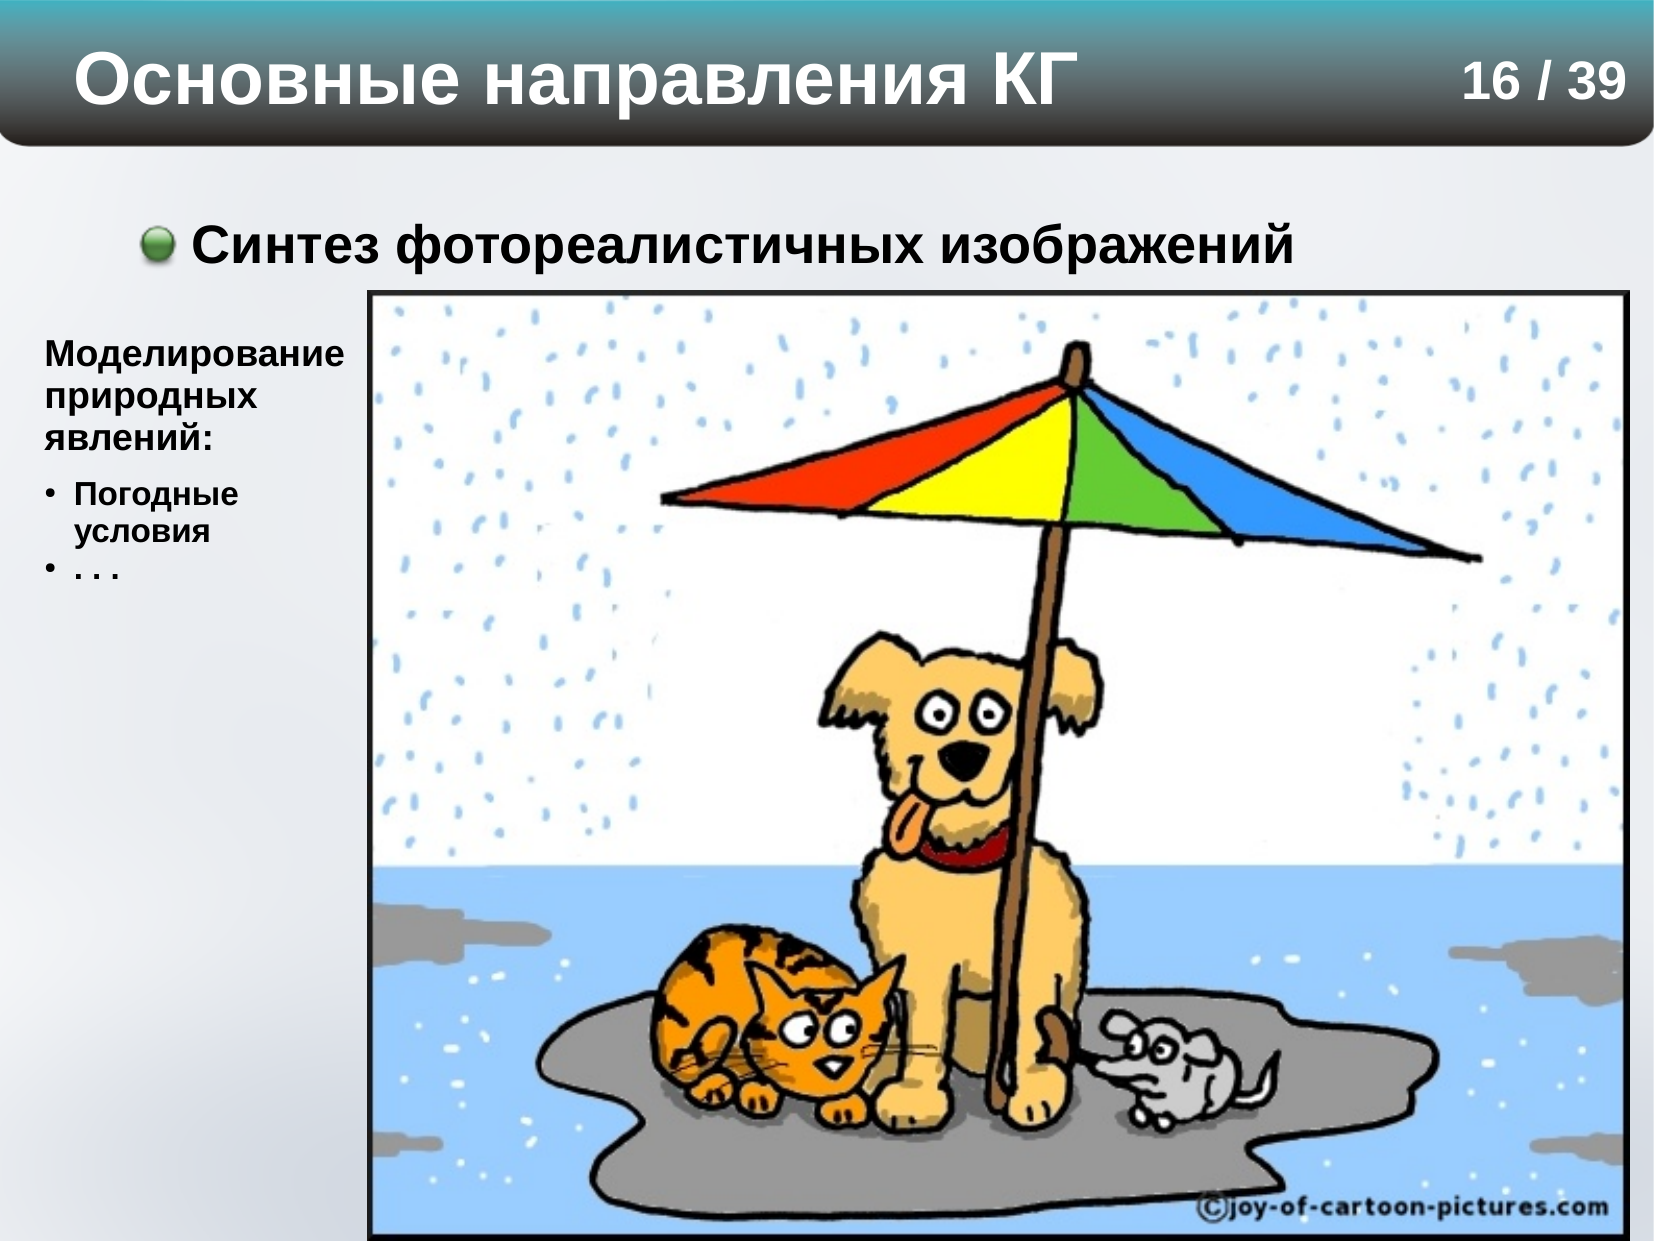

Основные направления КГ
Синтез фотореалистичных изображений
Моделирование природных явлений:
Погодные условия
. . .